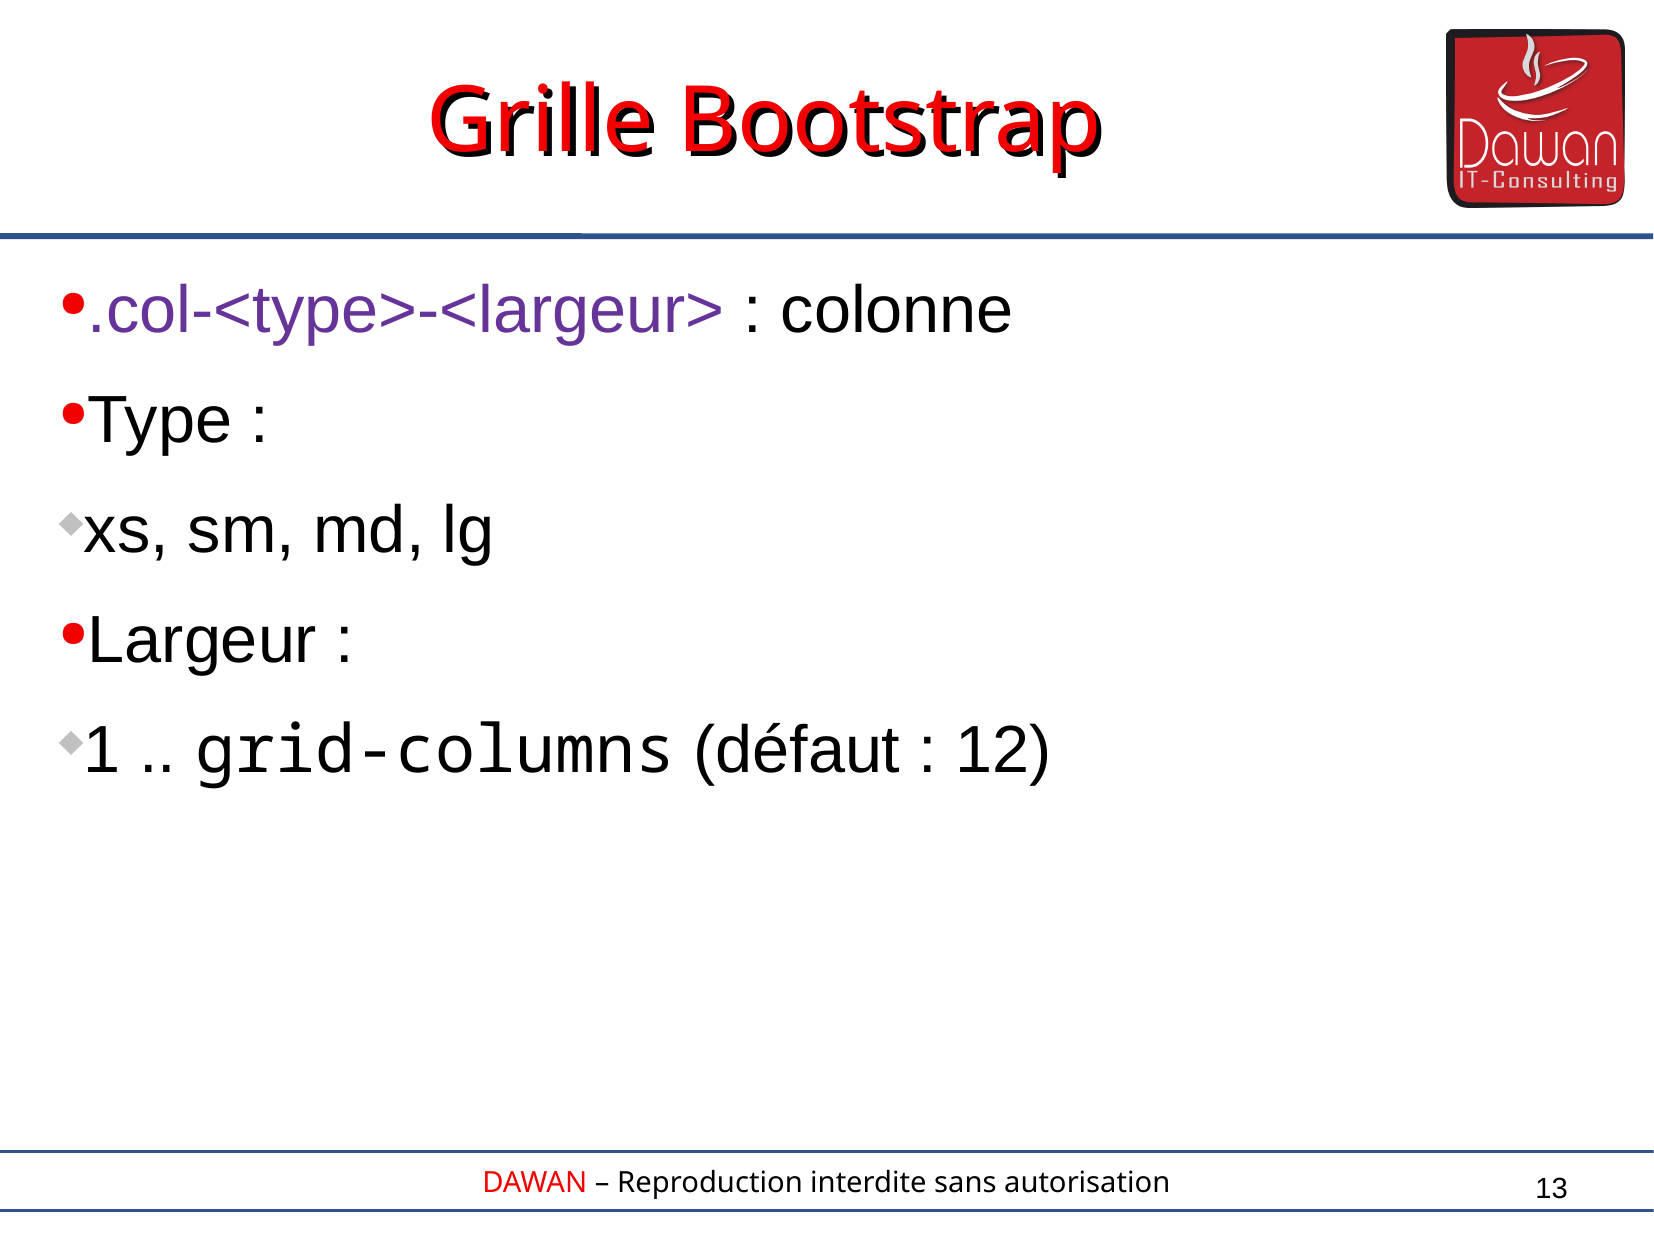

# Grille Bootstrap
.col-<type>-<largeur> : colonne
Type :
xs, sm, md, lg
Largeur :
1 .. grid-columns (défaut : 12)